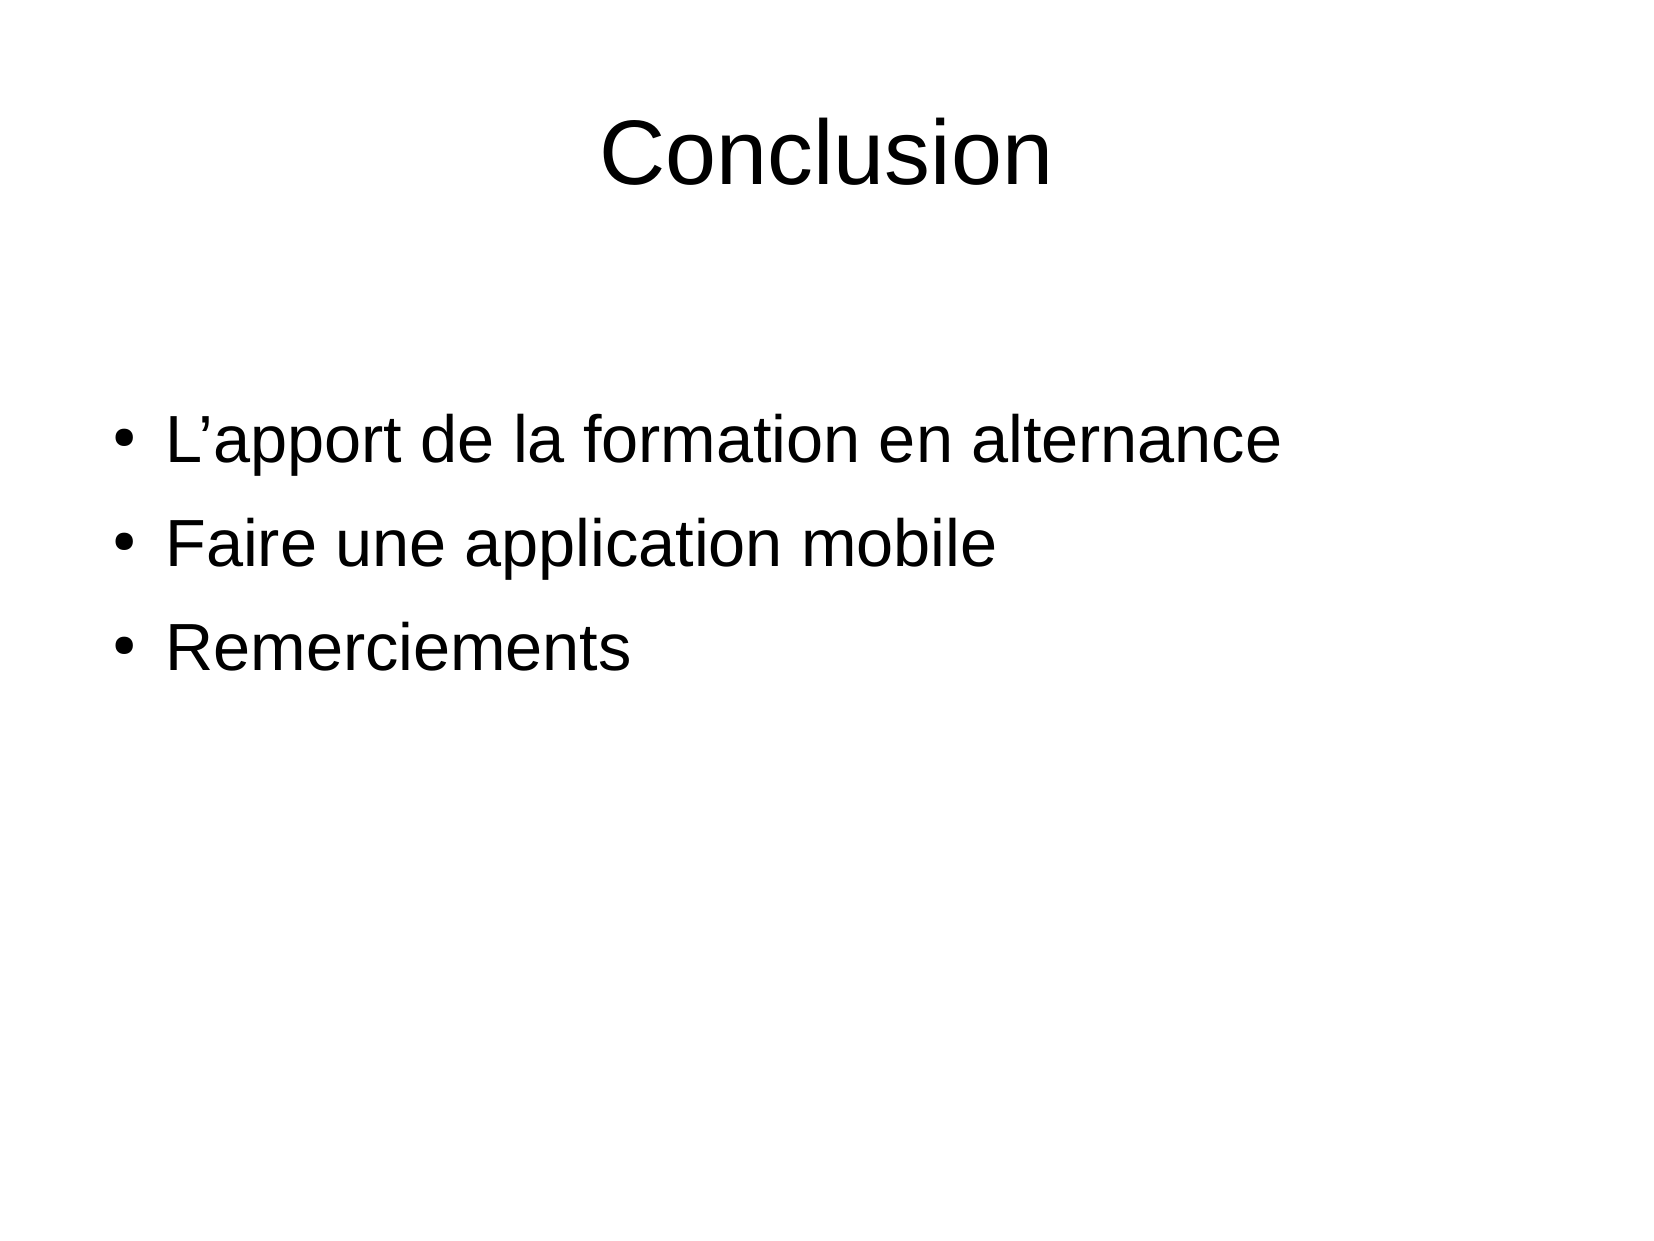

# Conclusion
L’apport de la formation en alternance
Faire une application mobile
Remerciements